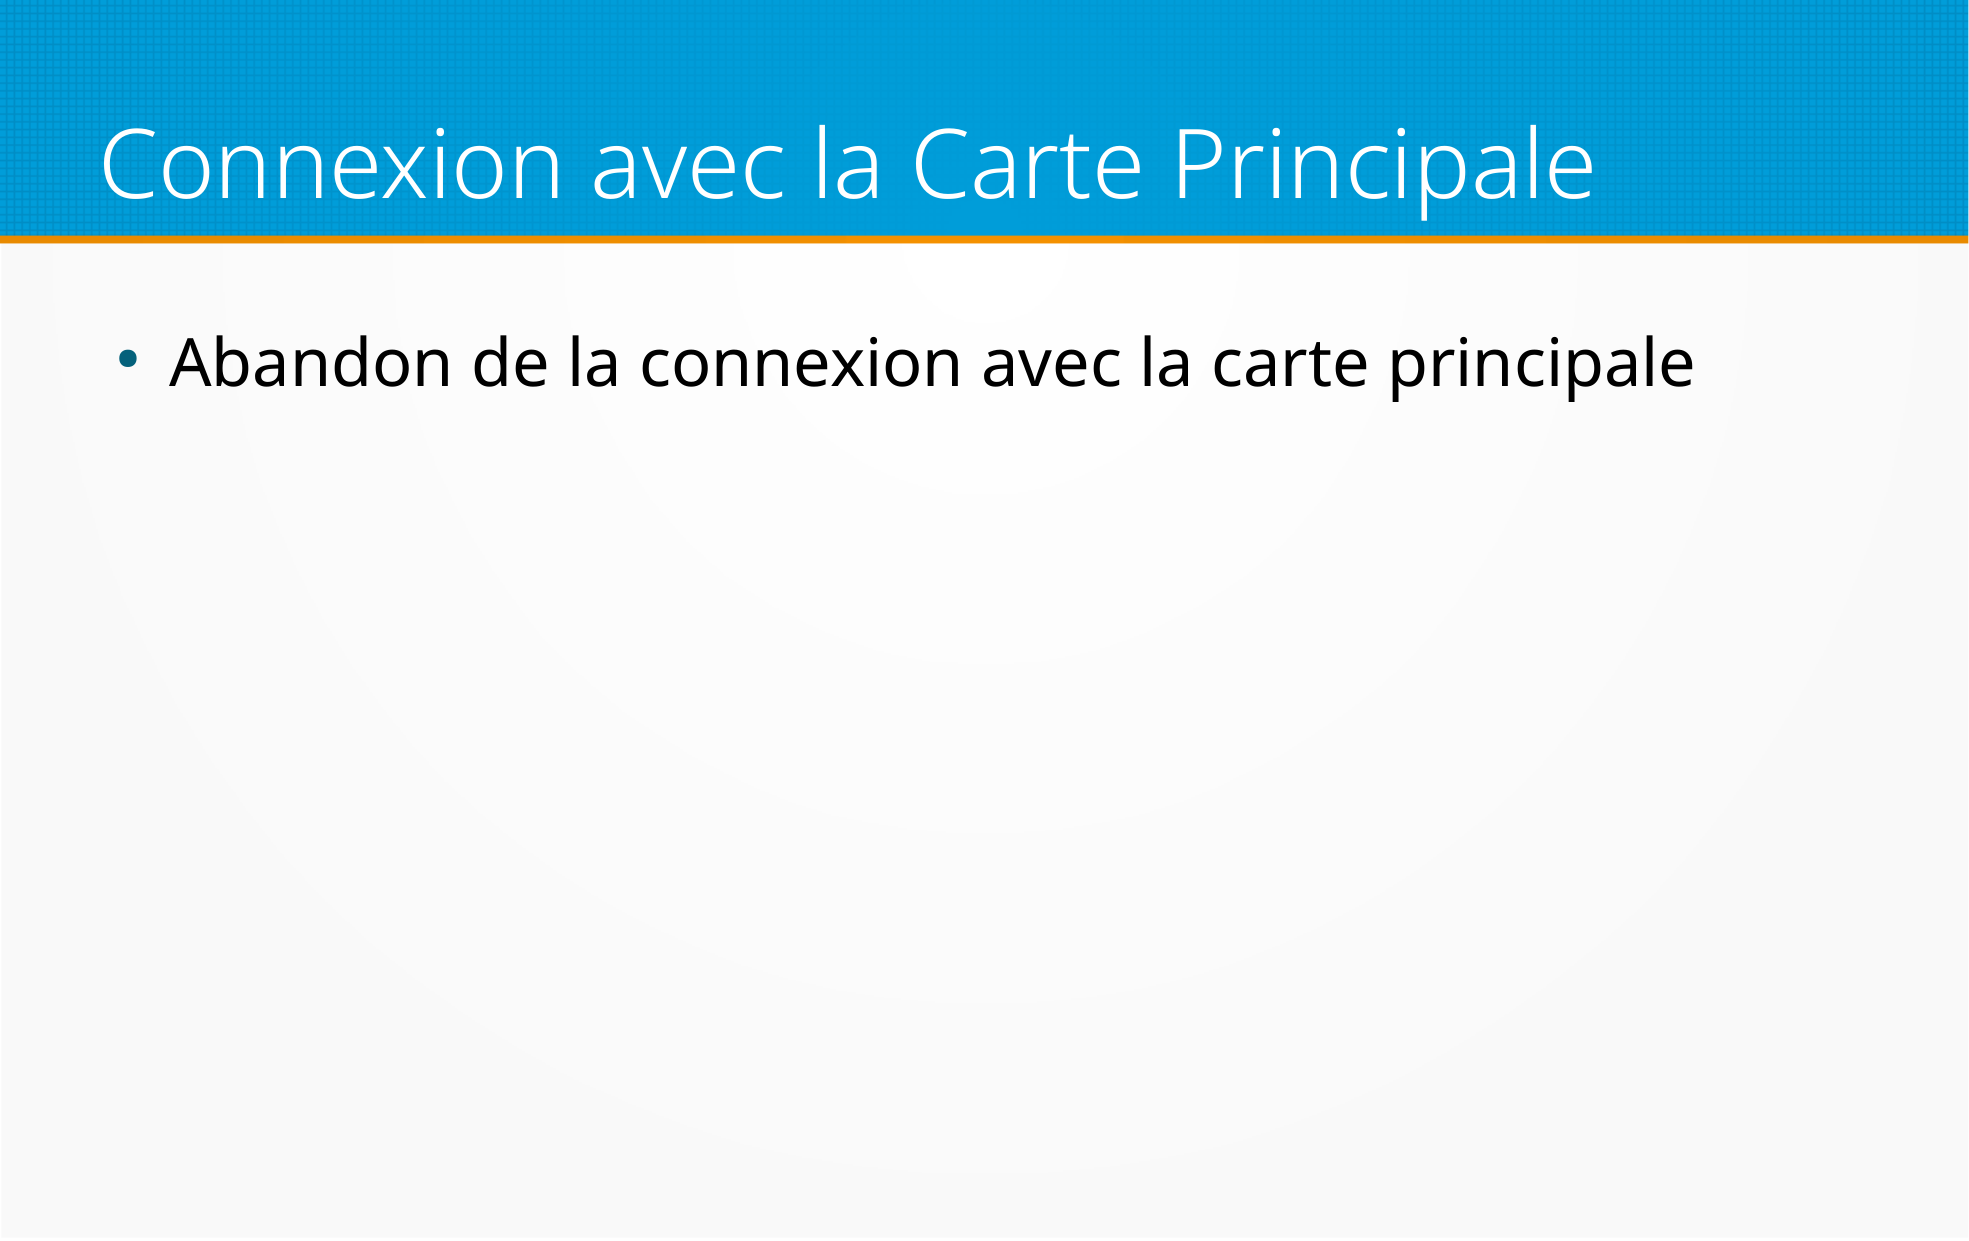

# Connexion avec la Carte Principale
Abandon de la connexion avec la carte principale